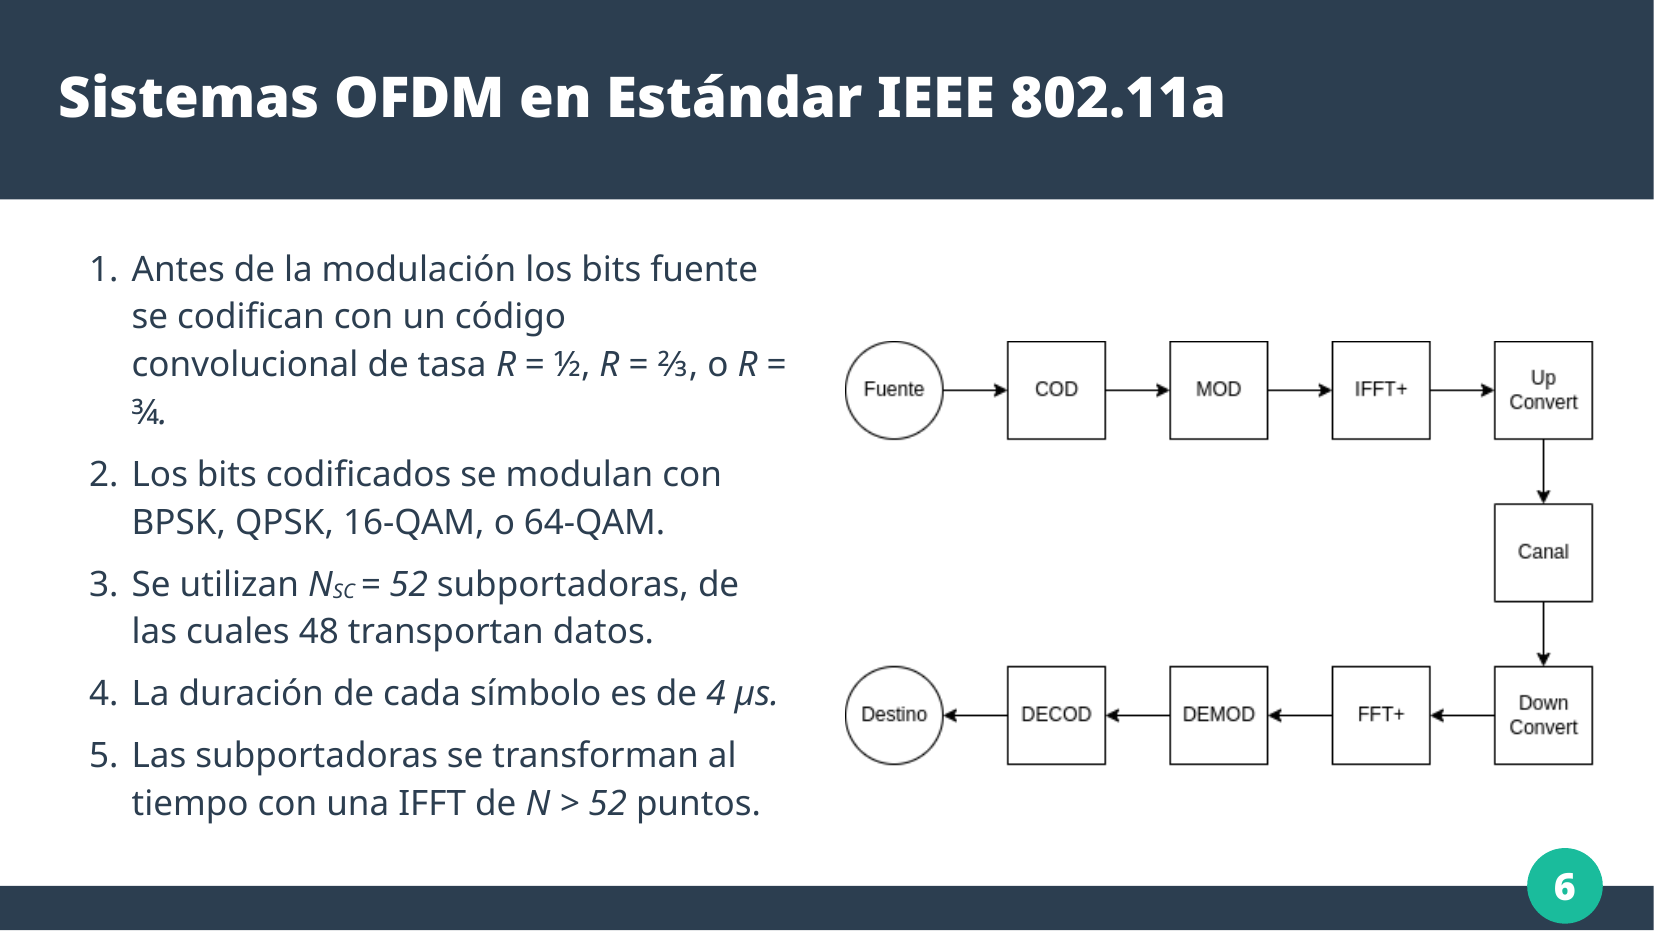

# Sistemas OFDM en Estándar IEEE 802.11a
Antes de la modulación los bits fuente se codifican con un código convolucional de tasa R = ½, R = ⅔, o R = ¾.
Los bits codificados se modulan con BPSK, QPSK, 16-QAM, o 64-QAM.
Se utilizan NSC = 52 subportadoras, de las cuales 48 transportan datos.
La duración de cada símbolo es de 4 μs.
Las subportadoras se transforman al tiempo con una IFFT de N > 52 puntos.